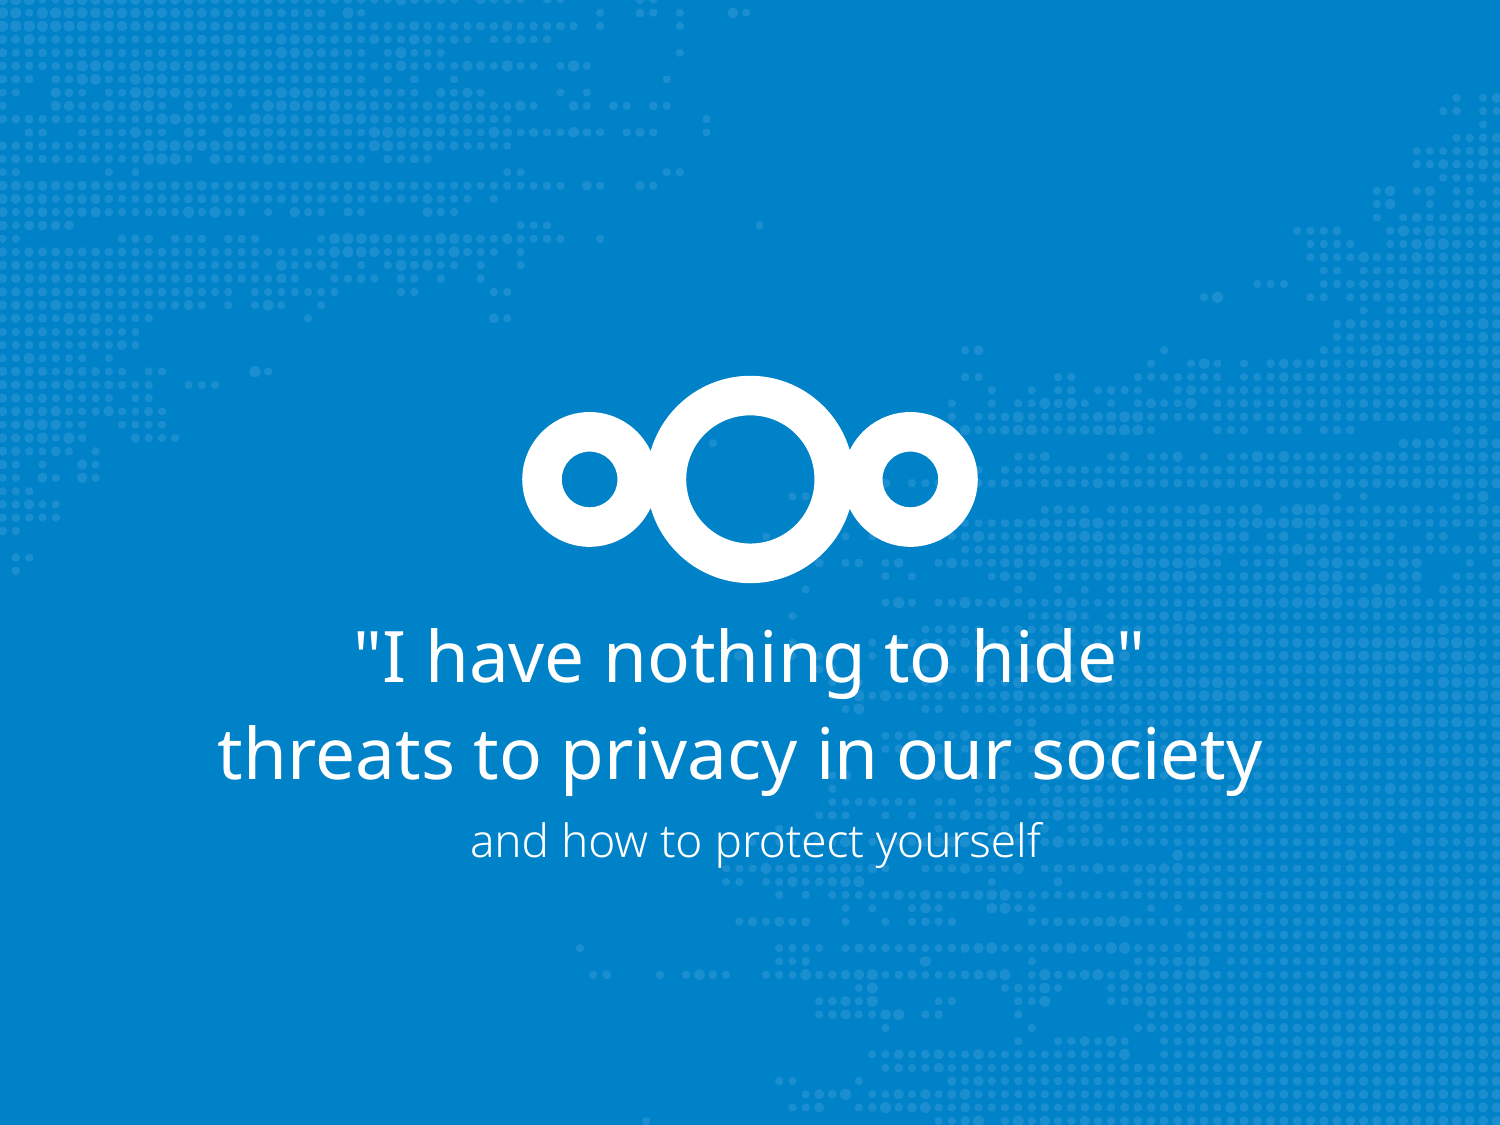

and how to protect yourself
# "I have nothing to hide" threats to privacy in our society